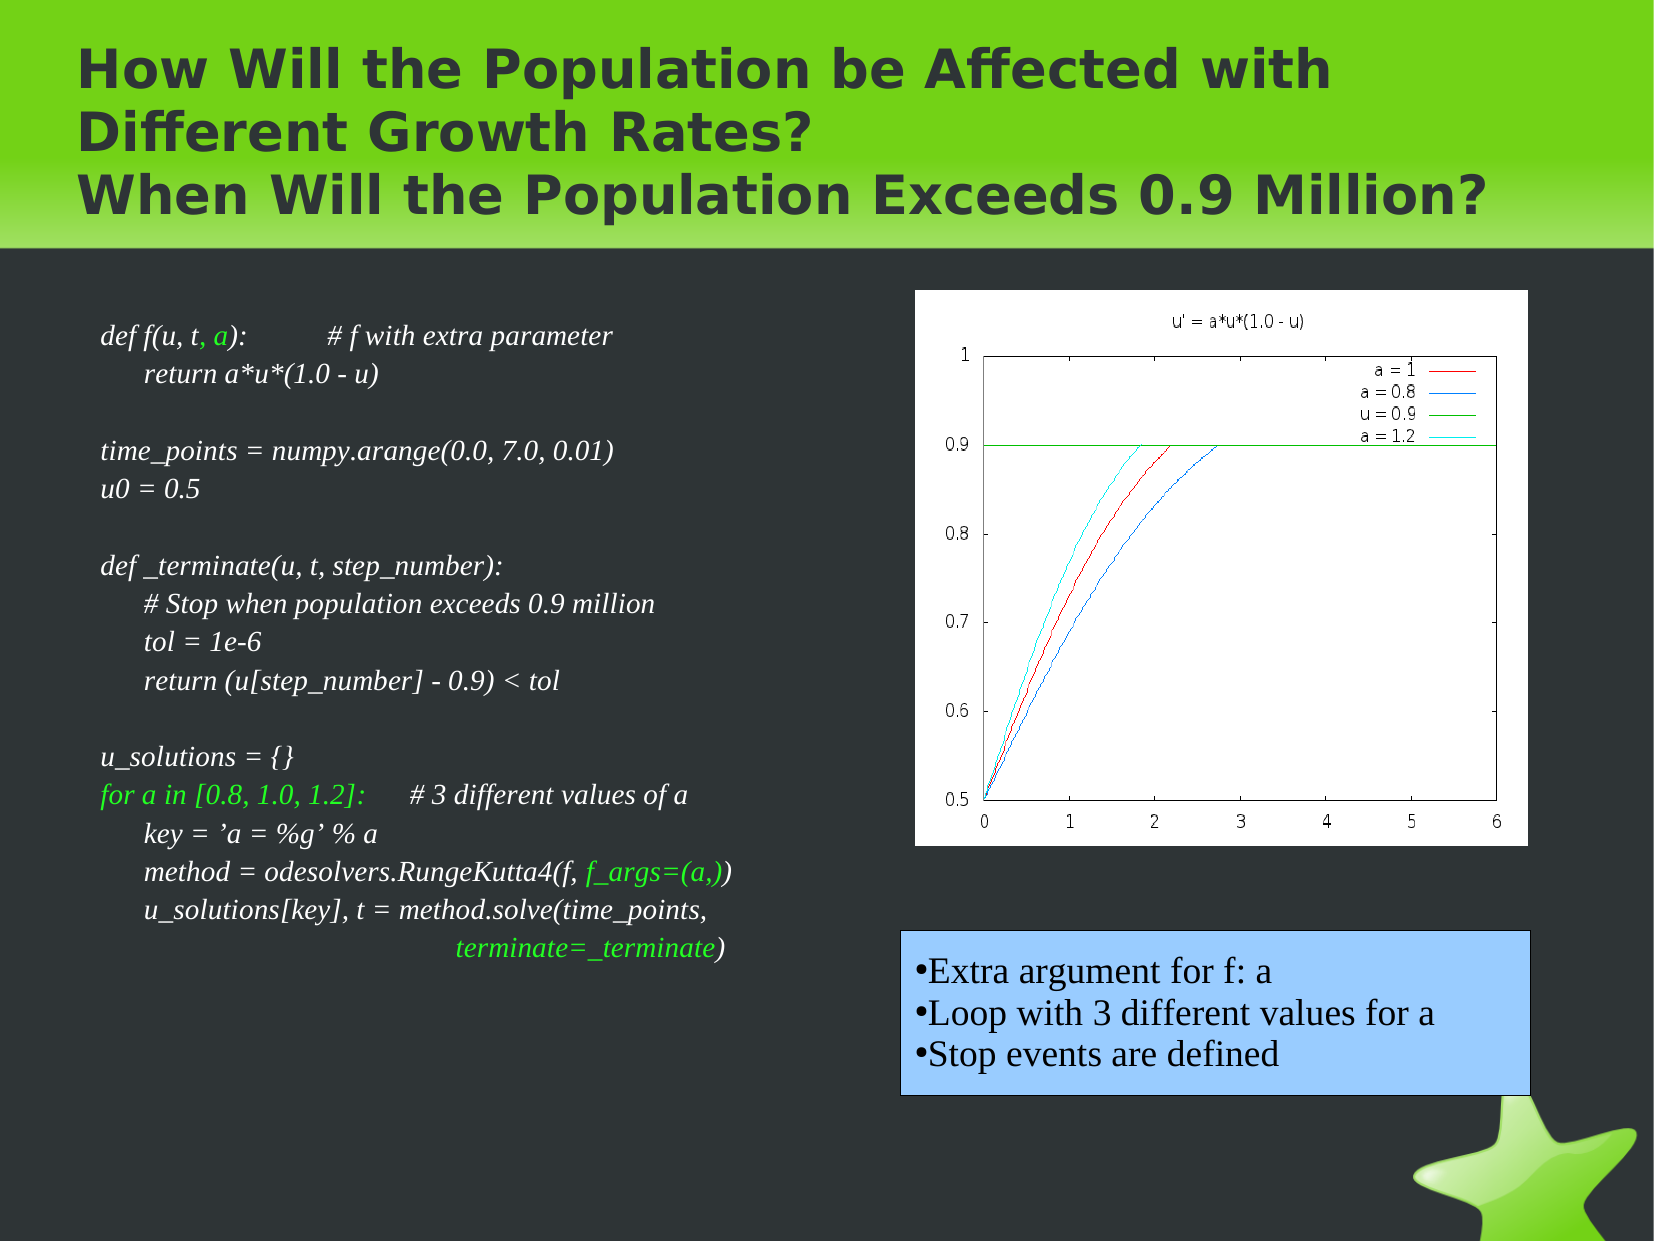

# How Will the Population be Affected with Different Growth Rates? When Will the Population Exceeds 0.9 Million?
def f(u, t, a): # f with extra parameter
 return a*u*(1.0 - u)
time_points = numpy.arange(0.0, 7.0, 0.01)
u0 = 0.5
def _terminate(u, t, step_number):
 # Stop when population exceeds 0.9 million
 tol = 1e-6
 return (u[step_number] - 0.9) < tol
u_solutions = {}
for a in [0.8, 1.0, 1.2]: # 3 different values of a
 key = ’a = %g’ % a
 method = odesolvers.RungeKutta4(f, f_args=(a,))
 u_solutions[key], t = method.solve(time_points,
 terminate=_terminate)
Extra argument for f: a
Loop with 3 different values for a
Stop events are defined